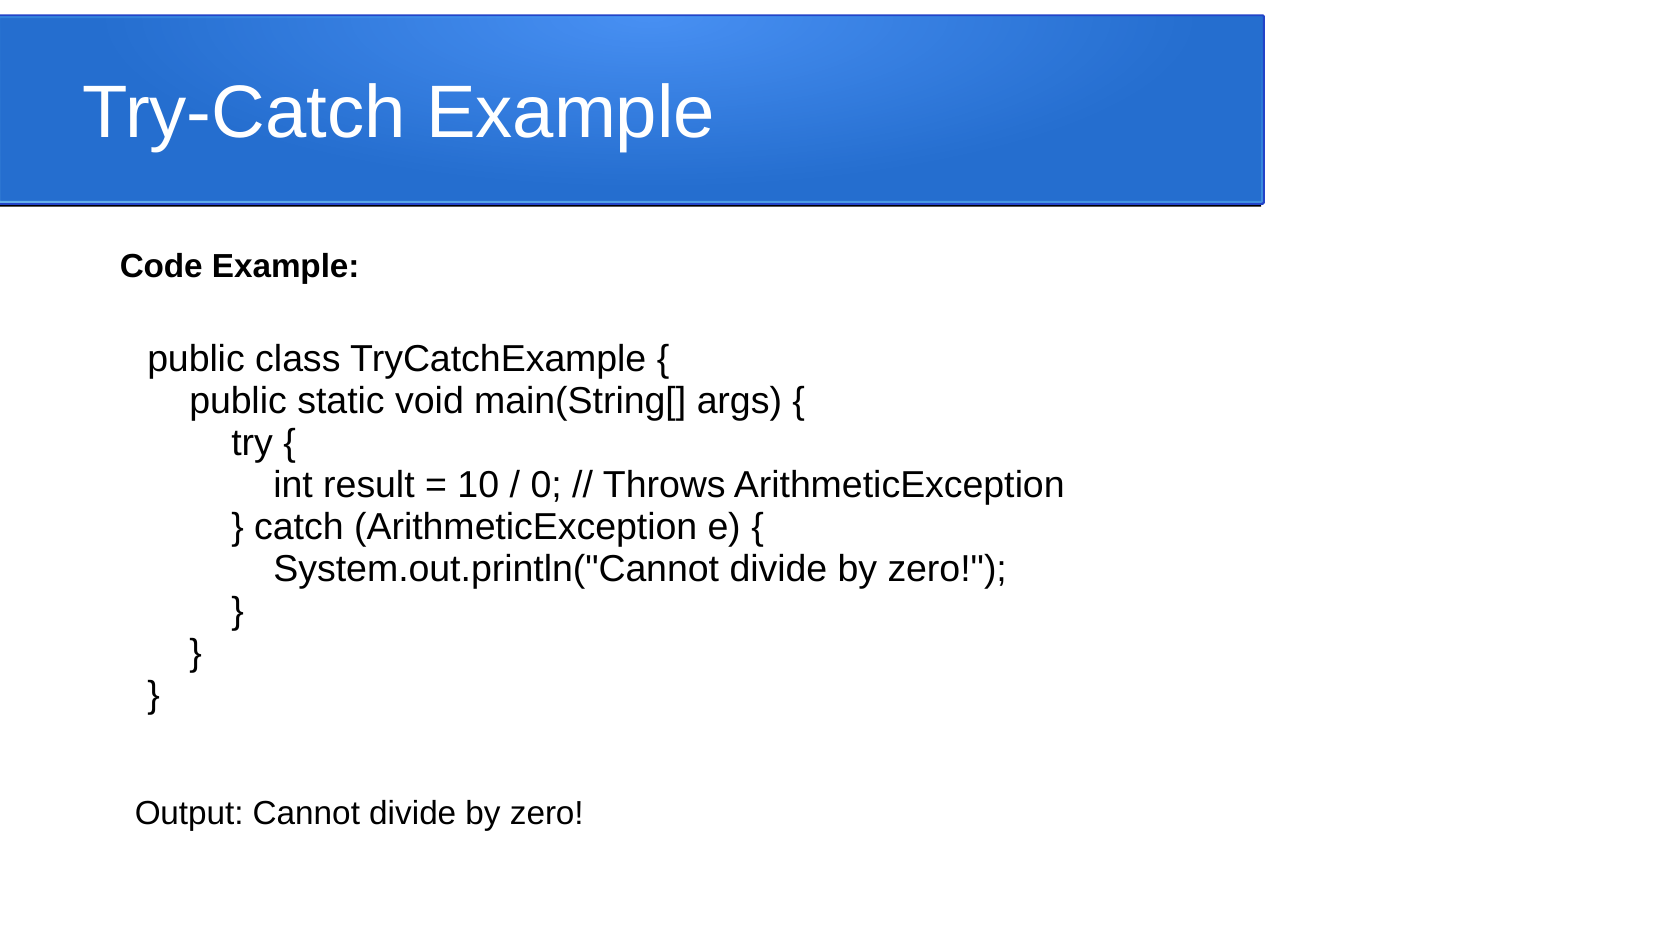

# Try-Catch Example
Code Example:
public class TryCatchExample {
 public static void main(String[] args) {
 try {
 int result = 10 / 0; // Throws ArithmeticException
 } catch (ArithmeticException e) {
 System.out.println("Cannot divide by zero!");
 }
 }
}
Output: Cannot divide by zero!